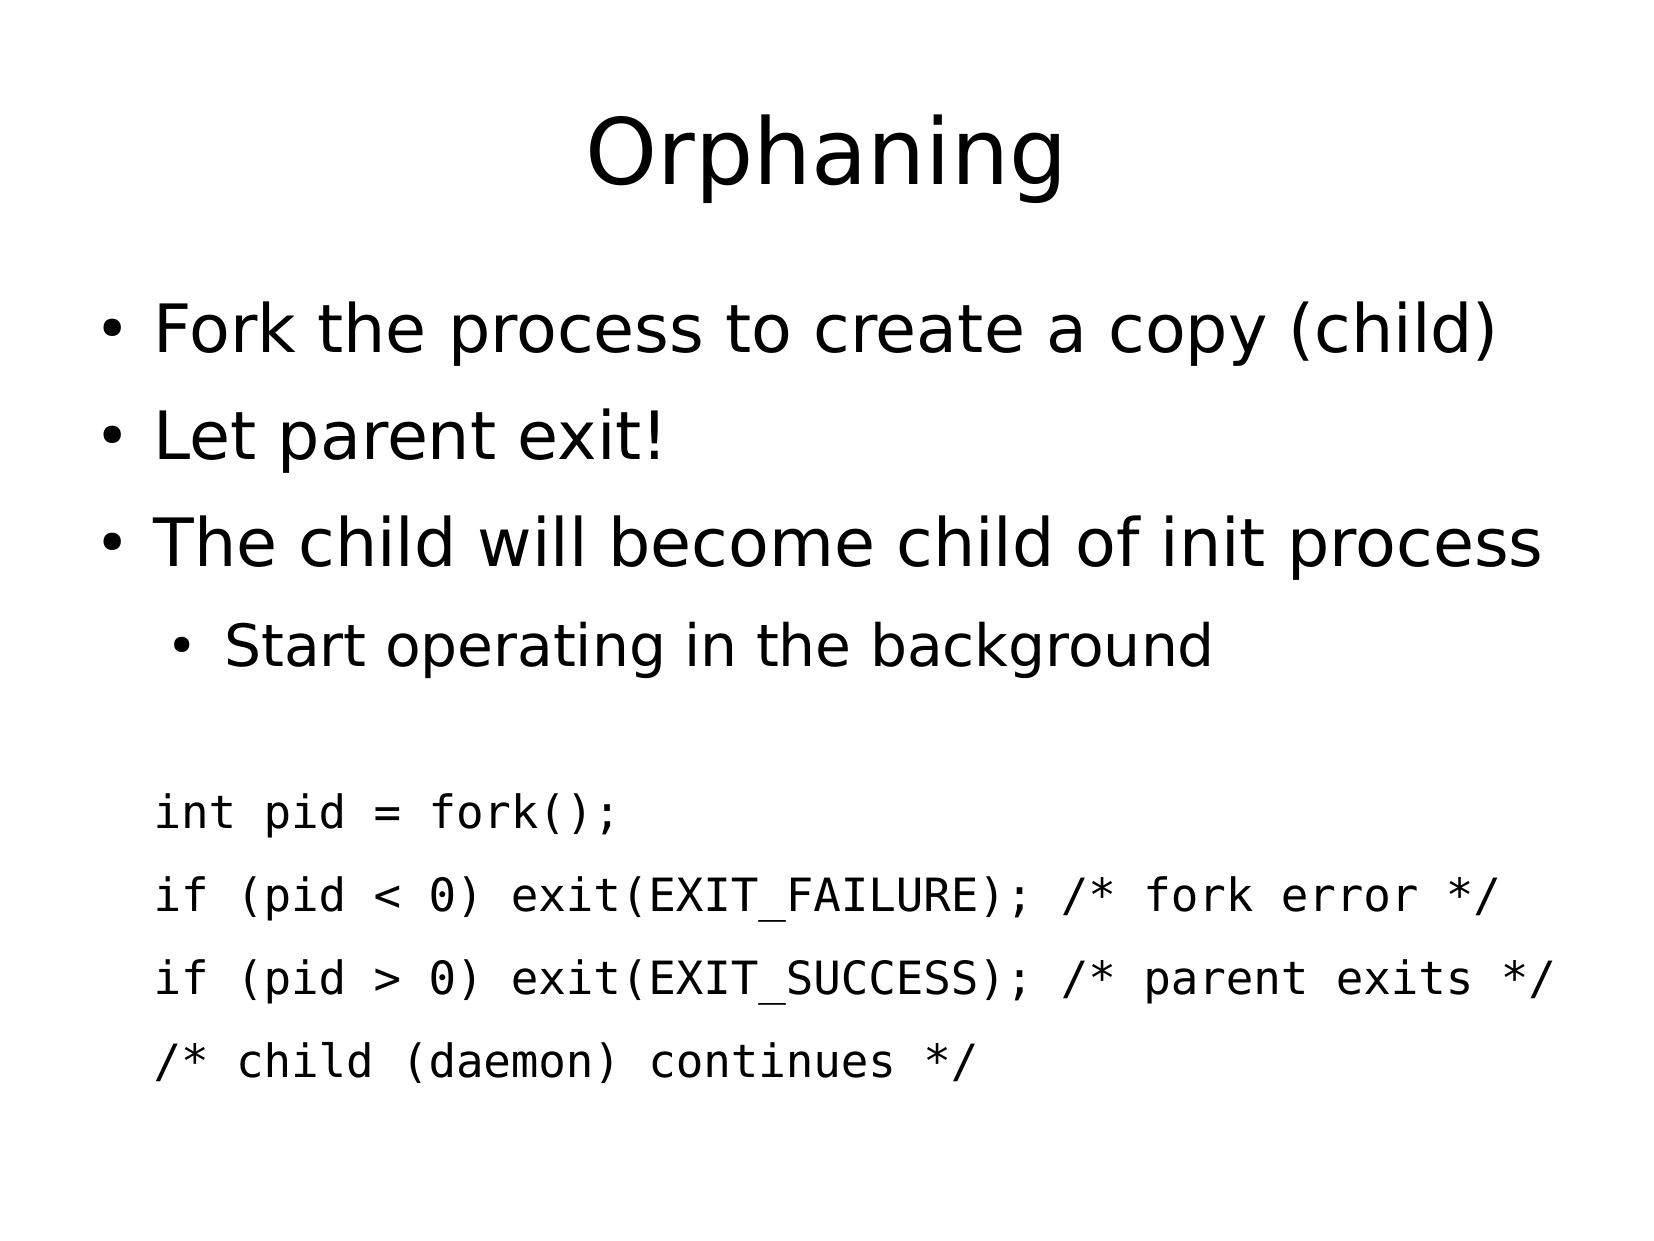

# Orphaning
Fork the process to create a copy (child)
Let parent exit!
The child will become child of init process
Start operating in the background
int pid = fork();
if (pid < 0) exit(EXIT_FAILURE); /* fork error */
if (pid > 0) exit(EXIT_SUCCESS); /* parent exits */
/* child (daemon) continues */